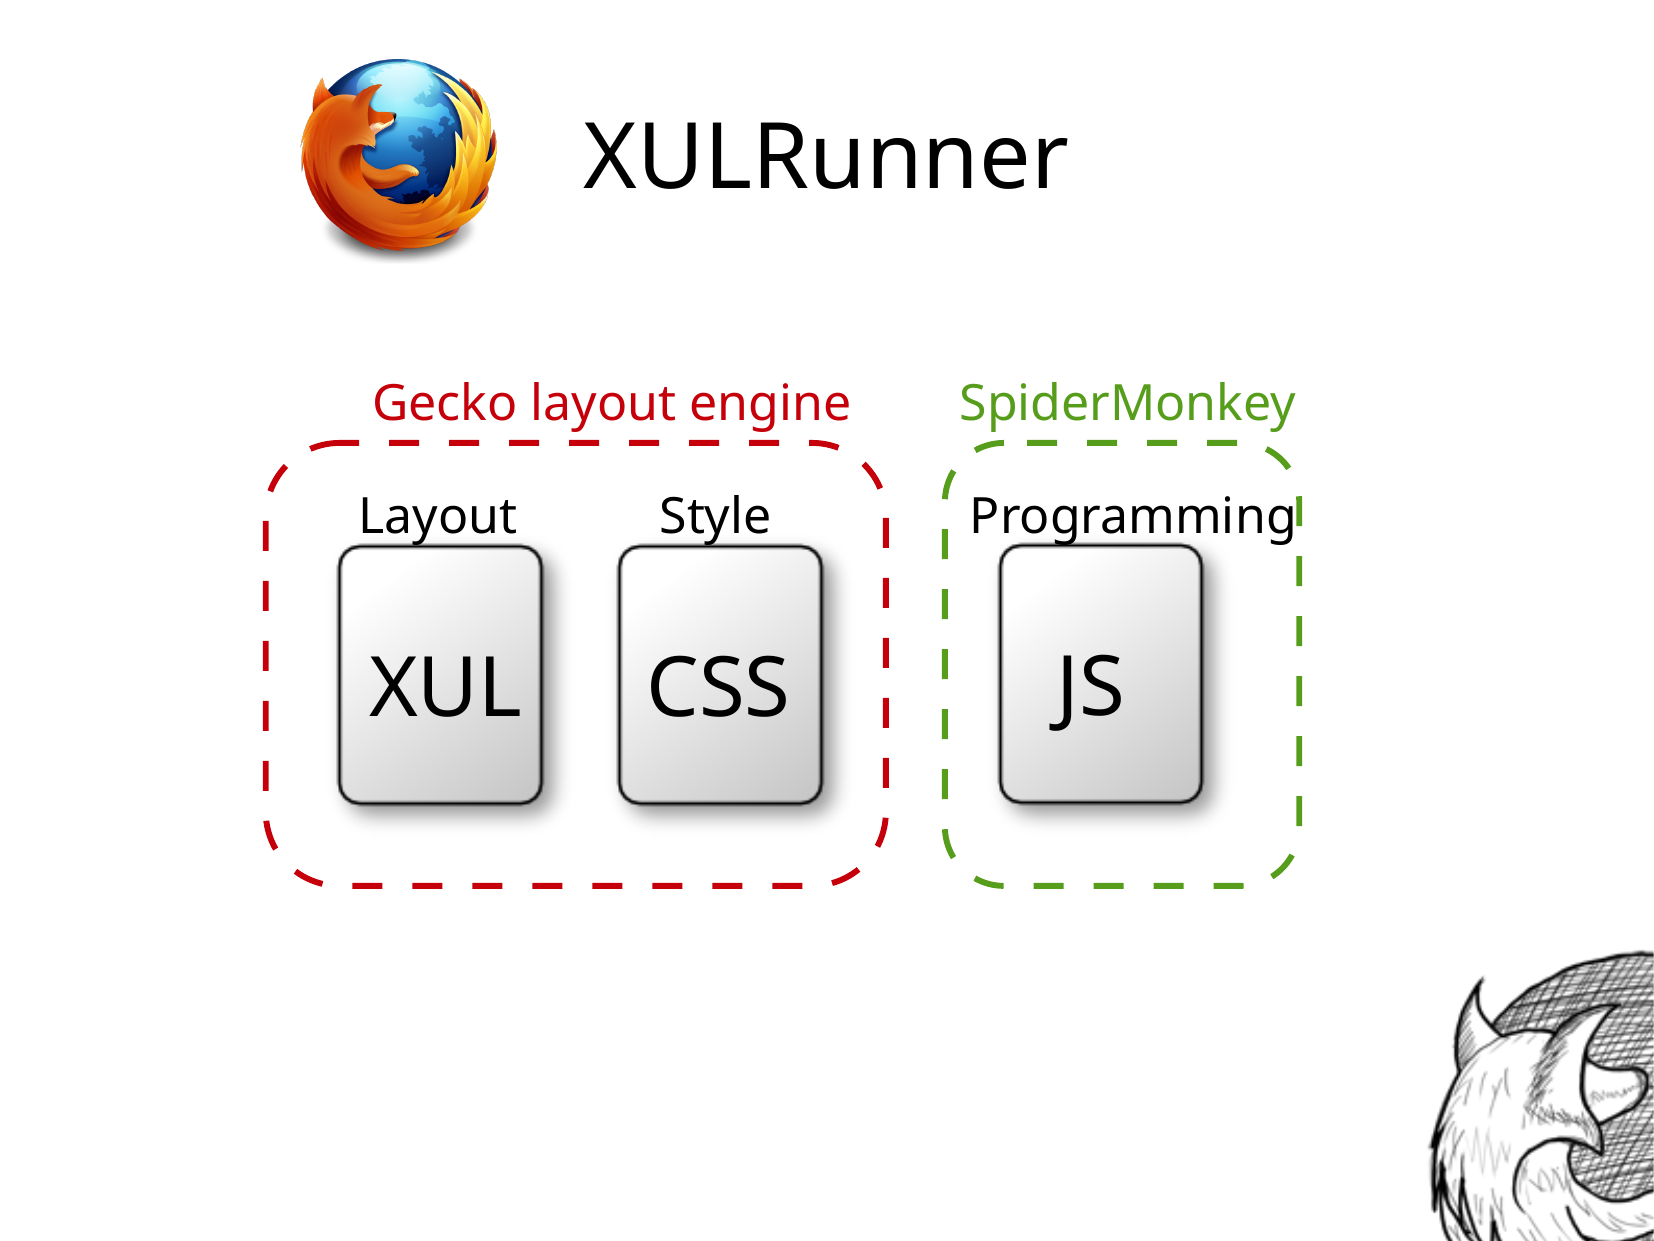

# XULRunner
Gecko layout engine
SpiderMonkey
Layout
Style
Programming
JS
XUL
CSS